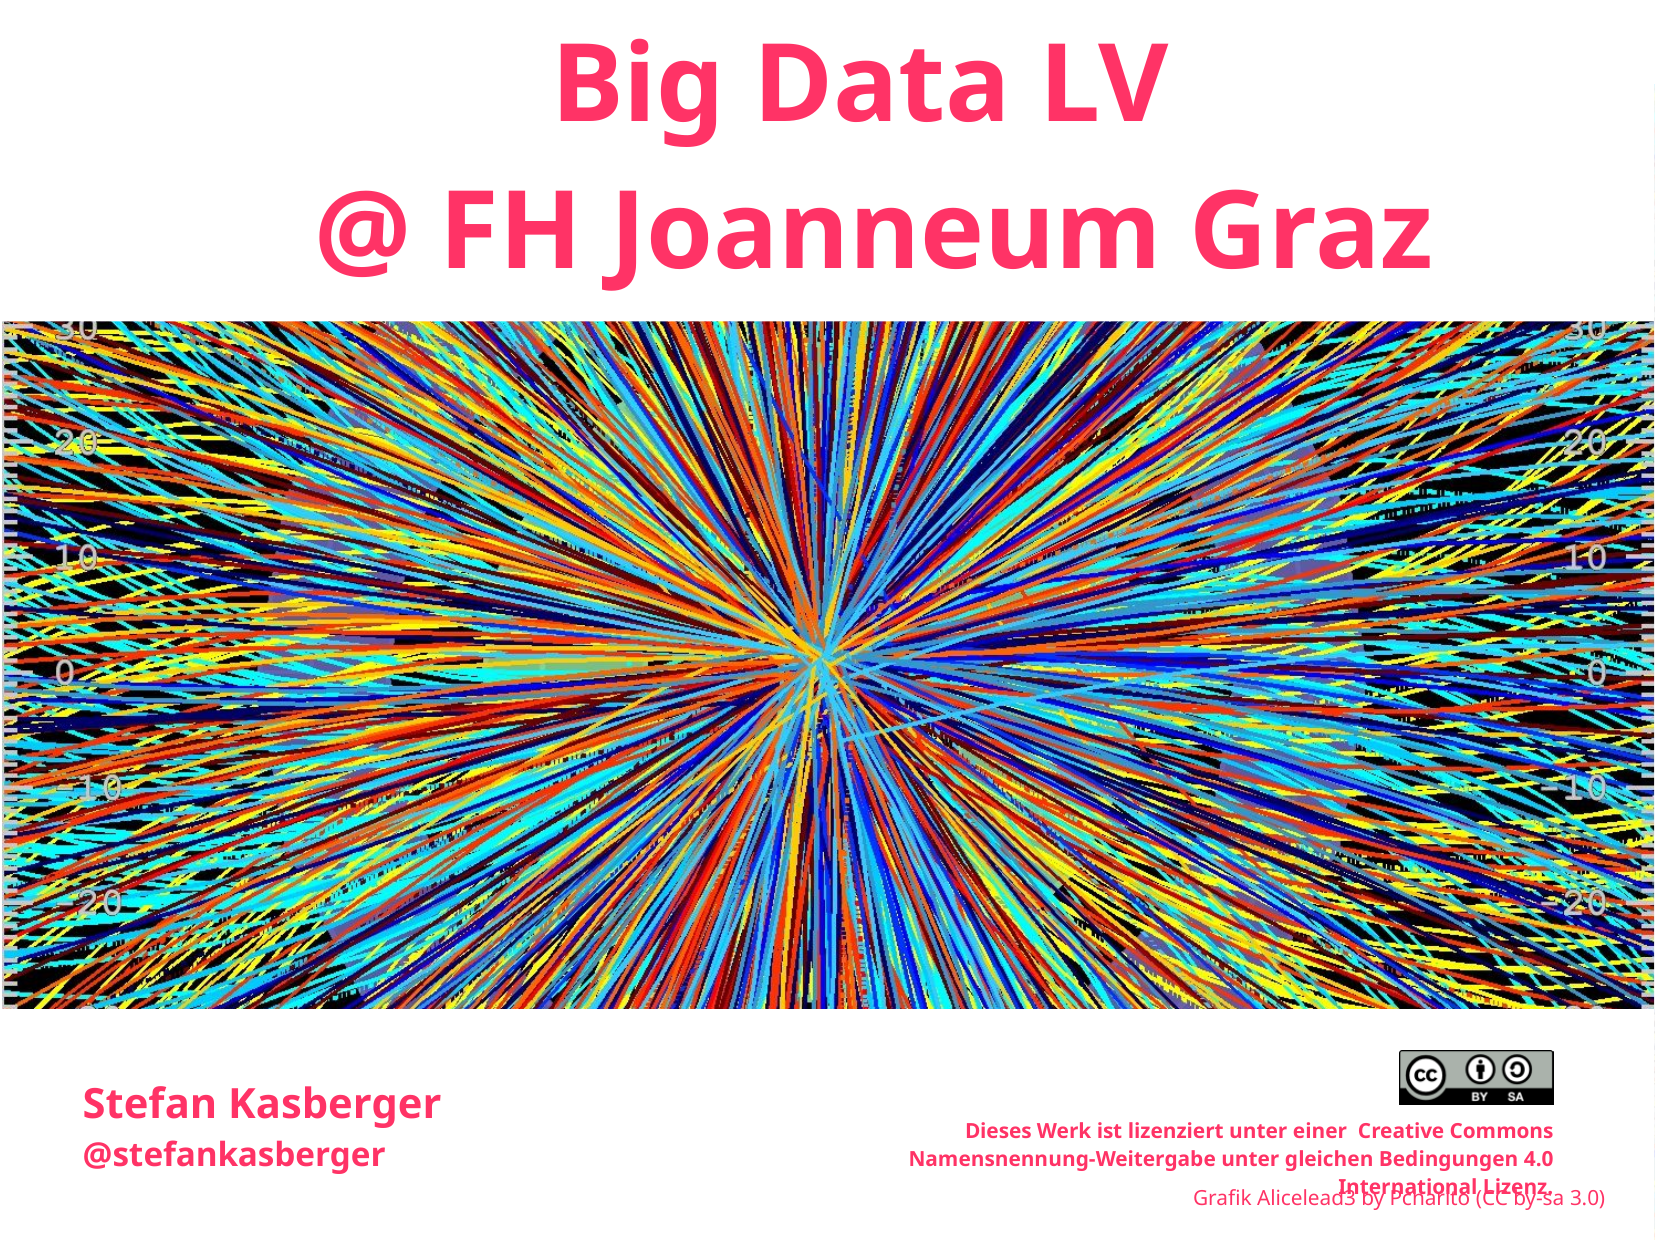

# Big Data LV @ FH Joanneum Graz
Stefan Kasberger
@stefankasberger
Dieses Werk ist lizenziert unter einer Creative Commons Namensnennung-Weitergabe unter gleichen Bedingungen 4.0 International Lizenz.
Grafik Alicelead3 by Pcharito (CC by-sa 3.0)